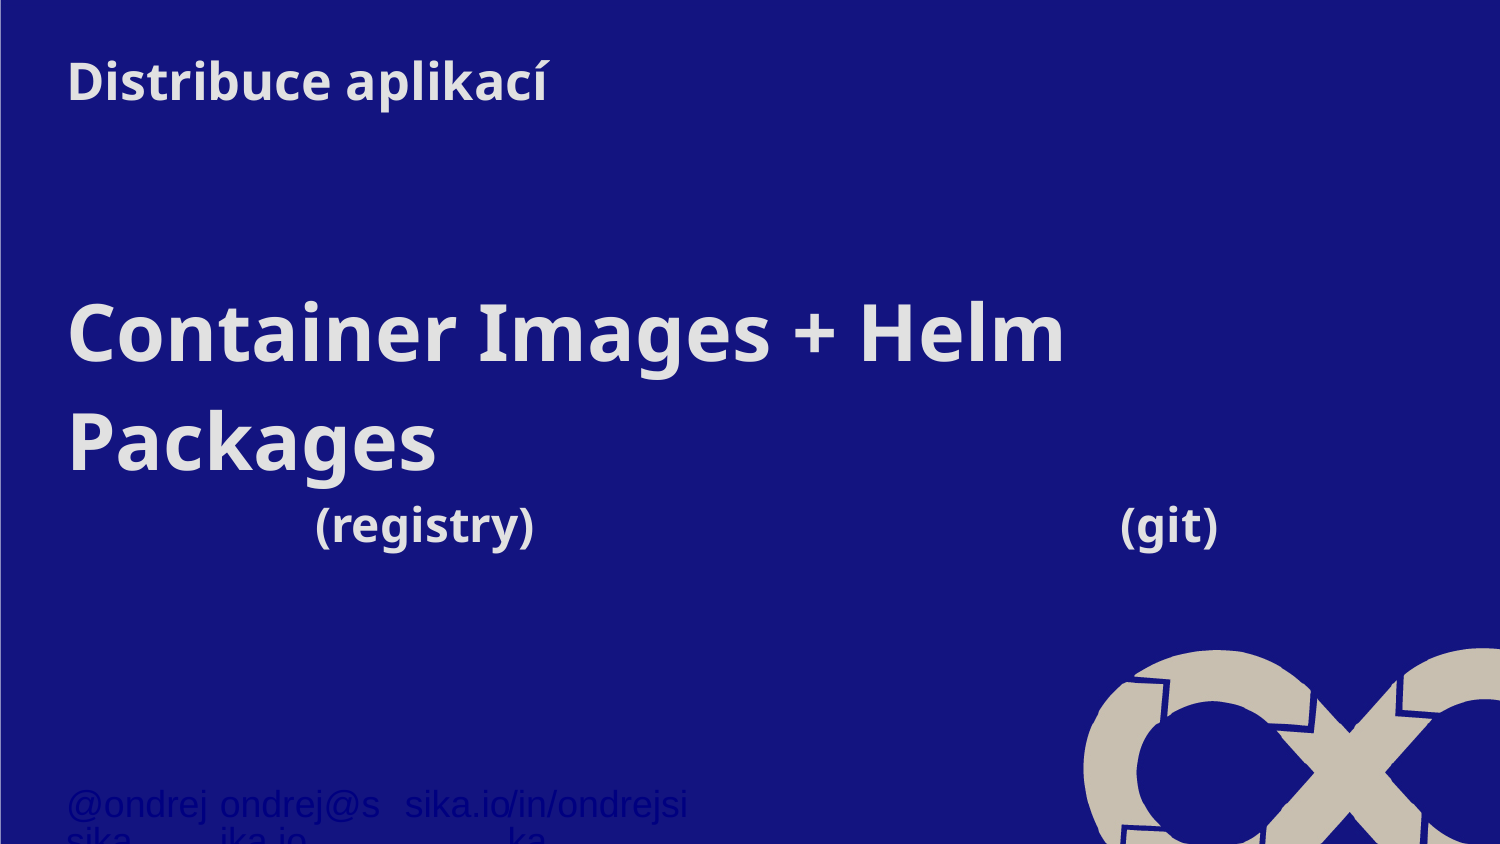

# Distribuce aplikací
Container Images + Helm Packages
 (registry) (git)